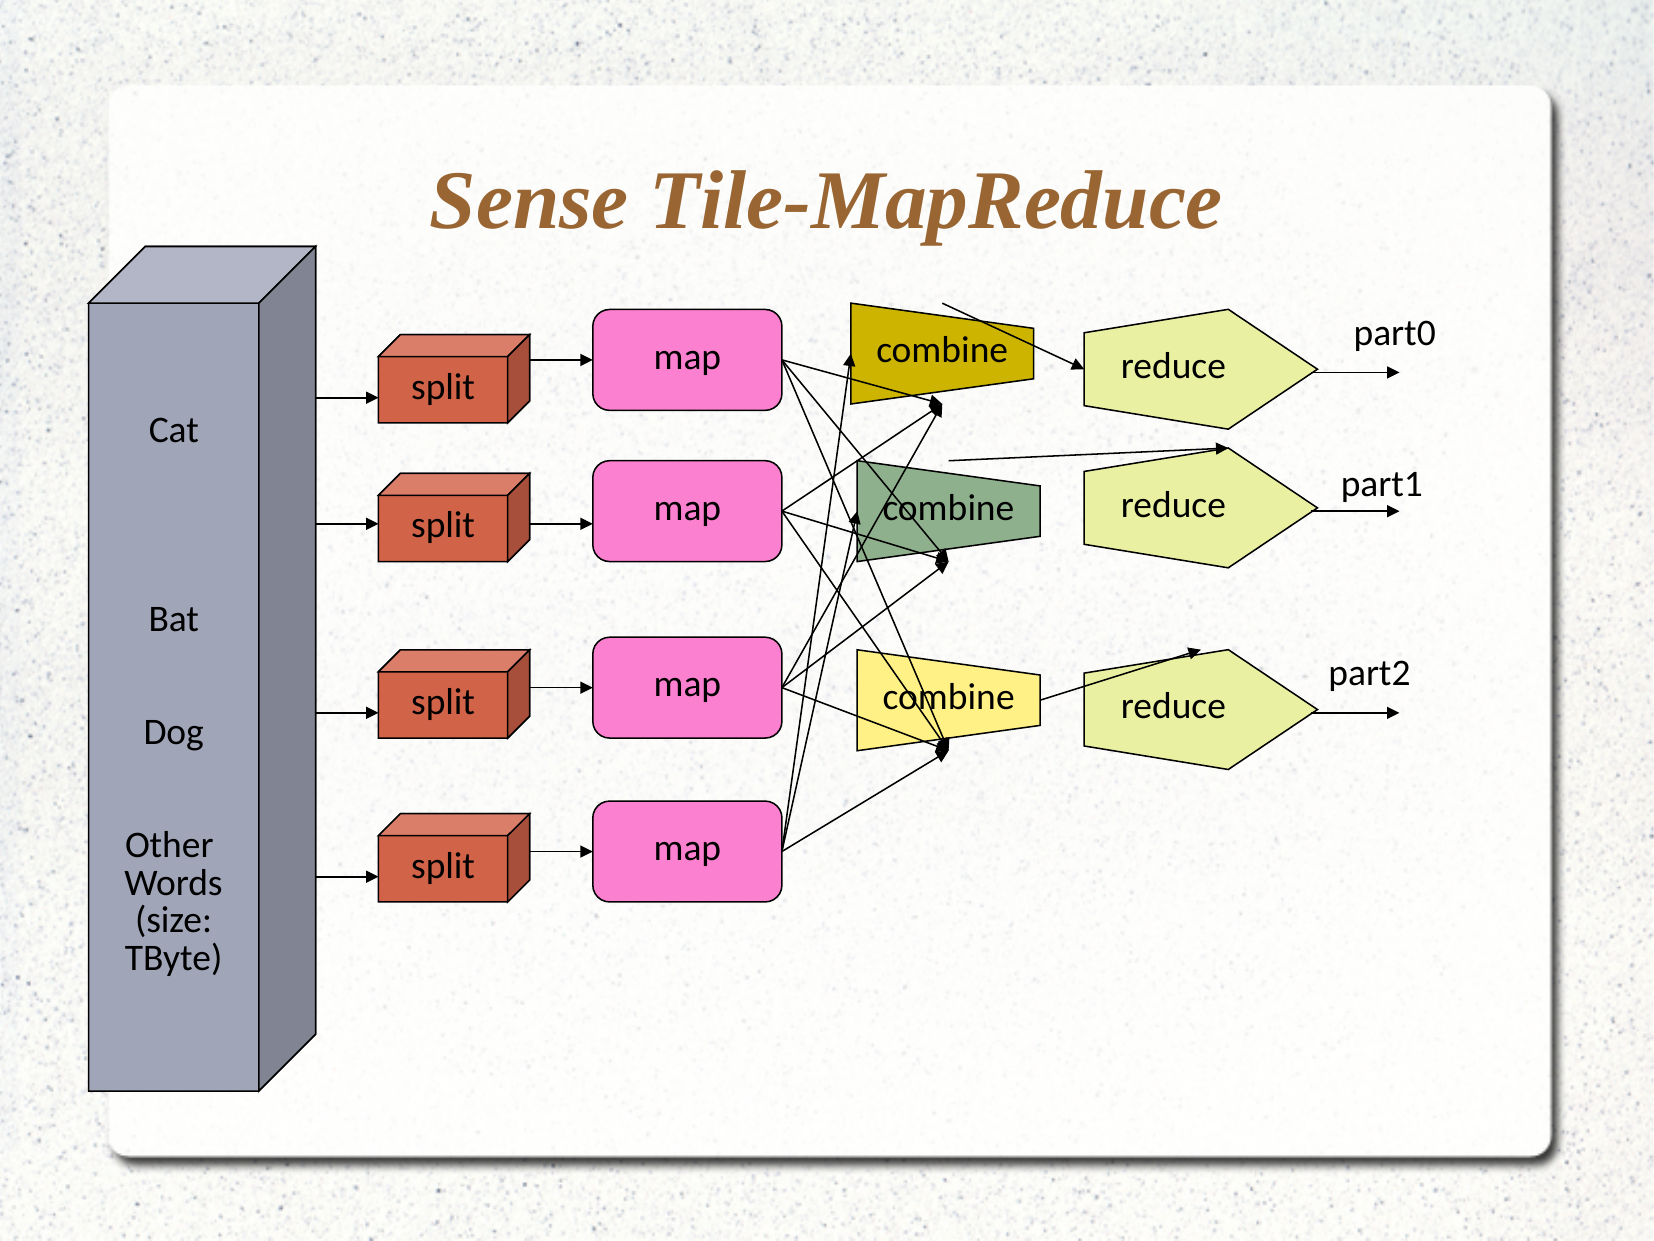

# Sense Tile-MapReduce
Cat
Bat
Dog
Other
Words
(size:
TByte)
reduce
combine
map
part0
split
reduce
combine
map
part1
split
reduce
combine
map
split
part2
map
split